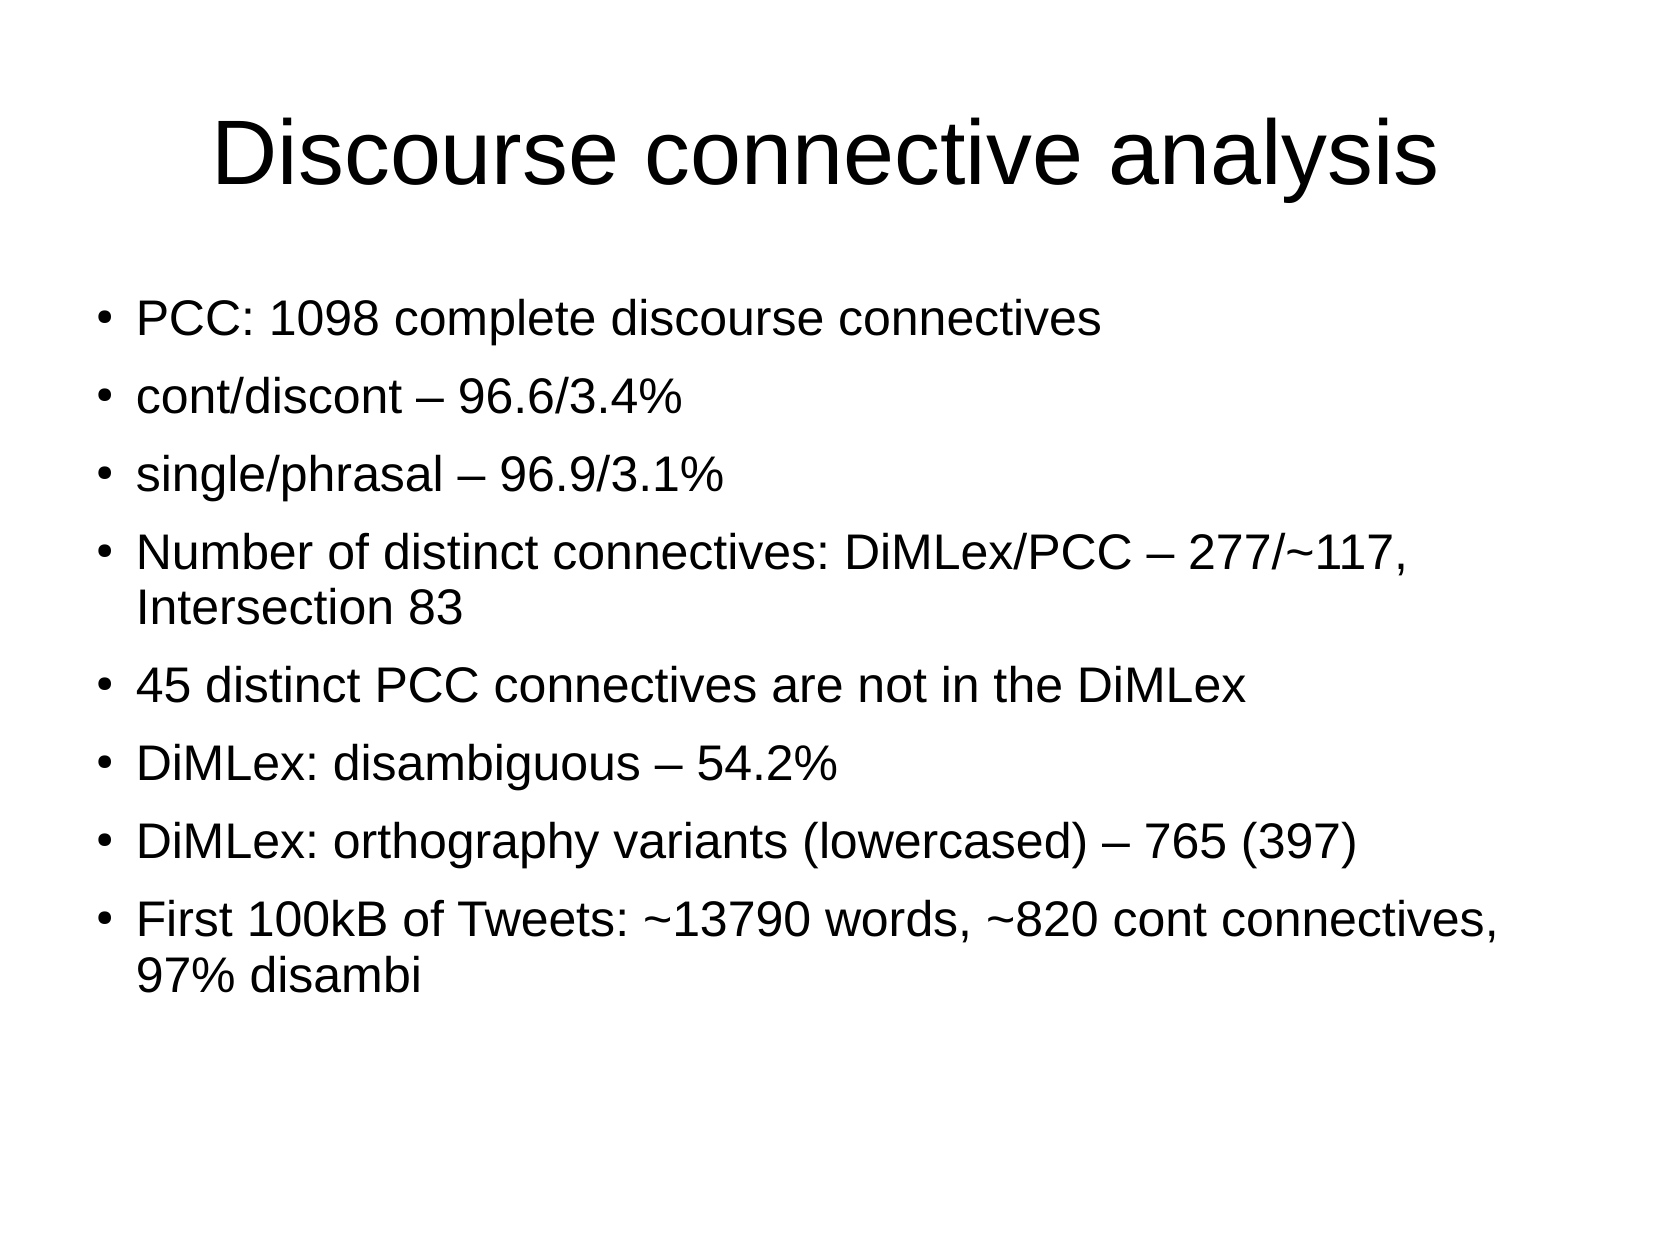

# Discourse connective analysis
PCC: 1098 complete discourse connectives
cont/discont – 96.6/3.4%
single/phrasal – 96.9/3.1%
Number of distinct connectives: DiMLex/PCC – 277/~117, Intersection 83
45 distinct PCC connectives are not in the DiMLex
DiMLex: disambiguous – 54.2%
DiMLex: orthography variants (lowercased) – 765 (397)
First 100kB of Tweets: ~13790 words, ~820 cont connectives, 97% disambi